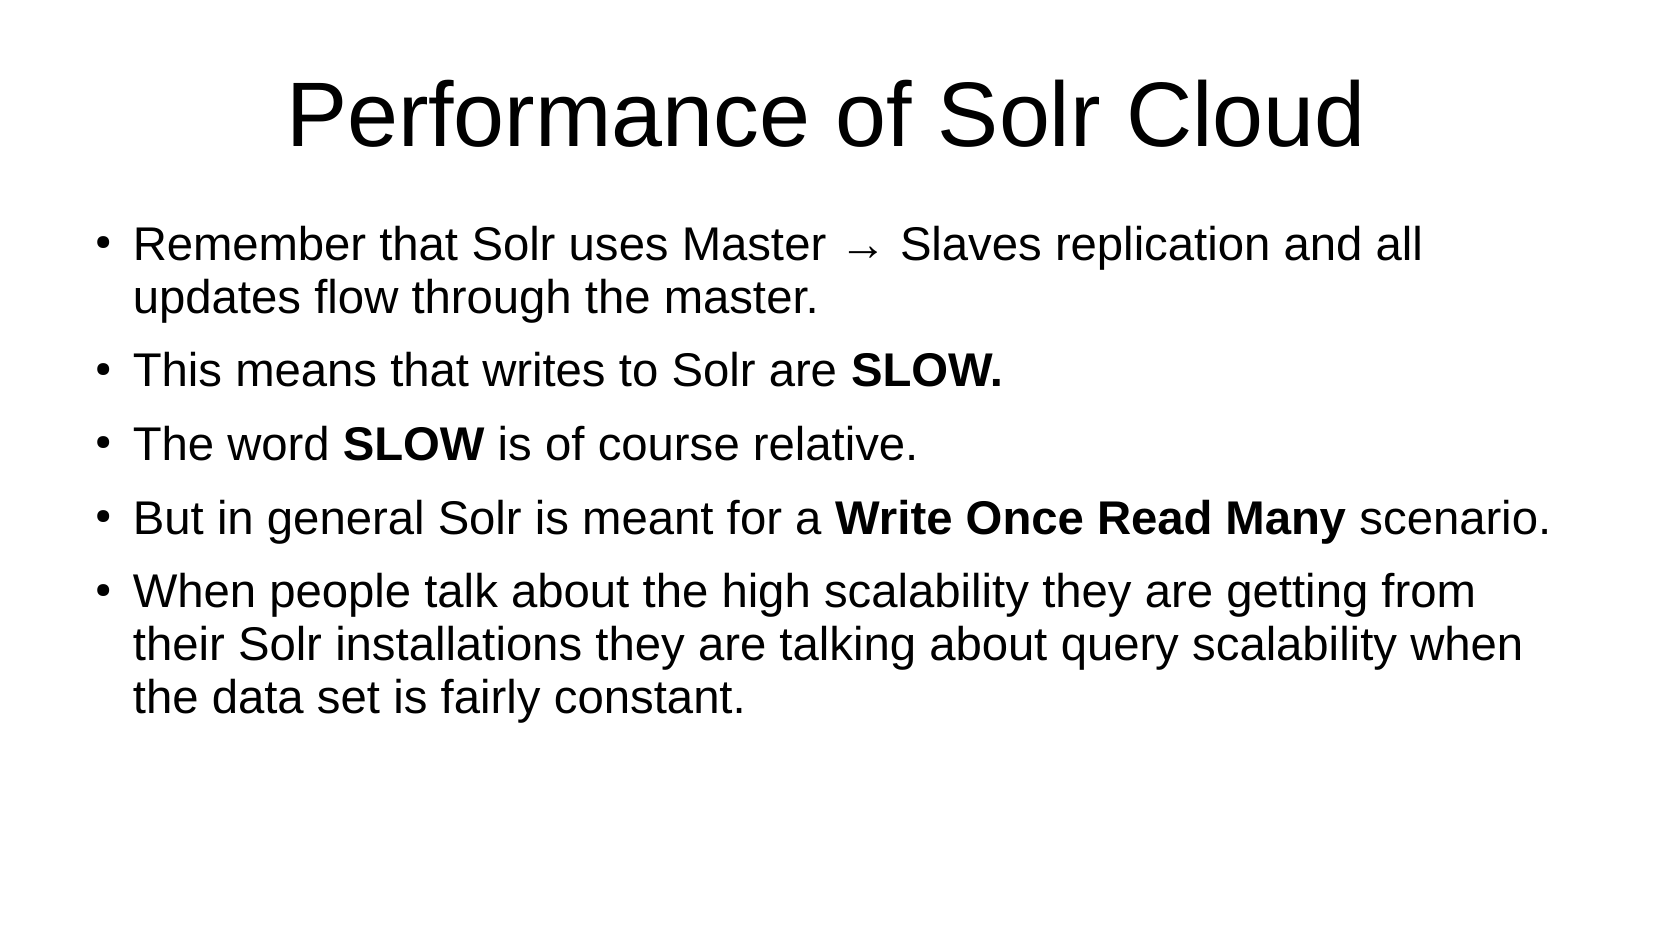

# Performance of Solr Cloud
Remember that Solr uses Master → Slaves replication and all updates flow through the master.
This means that writes to Solr are SLOW.
The word SLOW is of course relative.
But in general Solr is meant for a Write Once Read Many scenario.
When people talk about the high scalability they are getting from their Solr installations they are talking about query scalability when the data set is fairly constant.